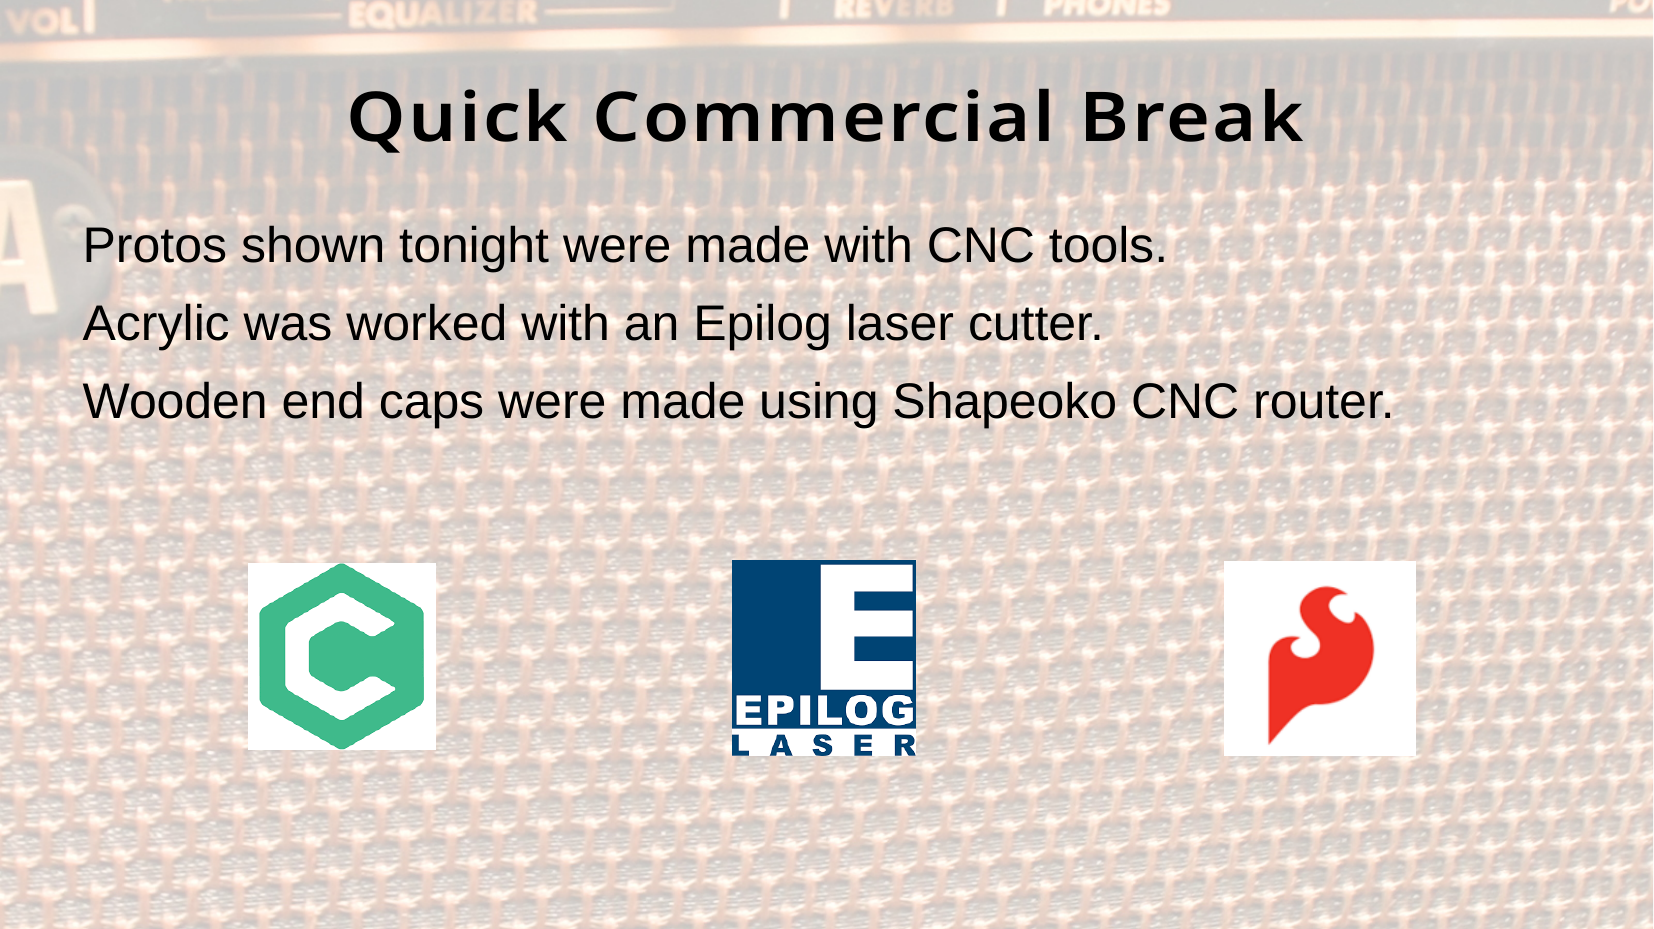

# Quick Commercial Break
Protos shown tonight were made with CNC tools.
Acrylic was worked with an Epilog laser cutter.
Wooden end caps were made using Shapeoko CNC router.